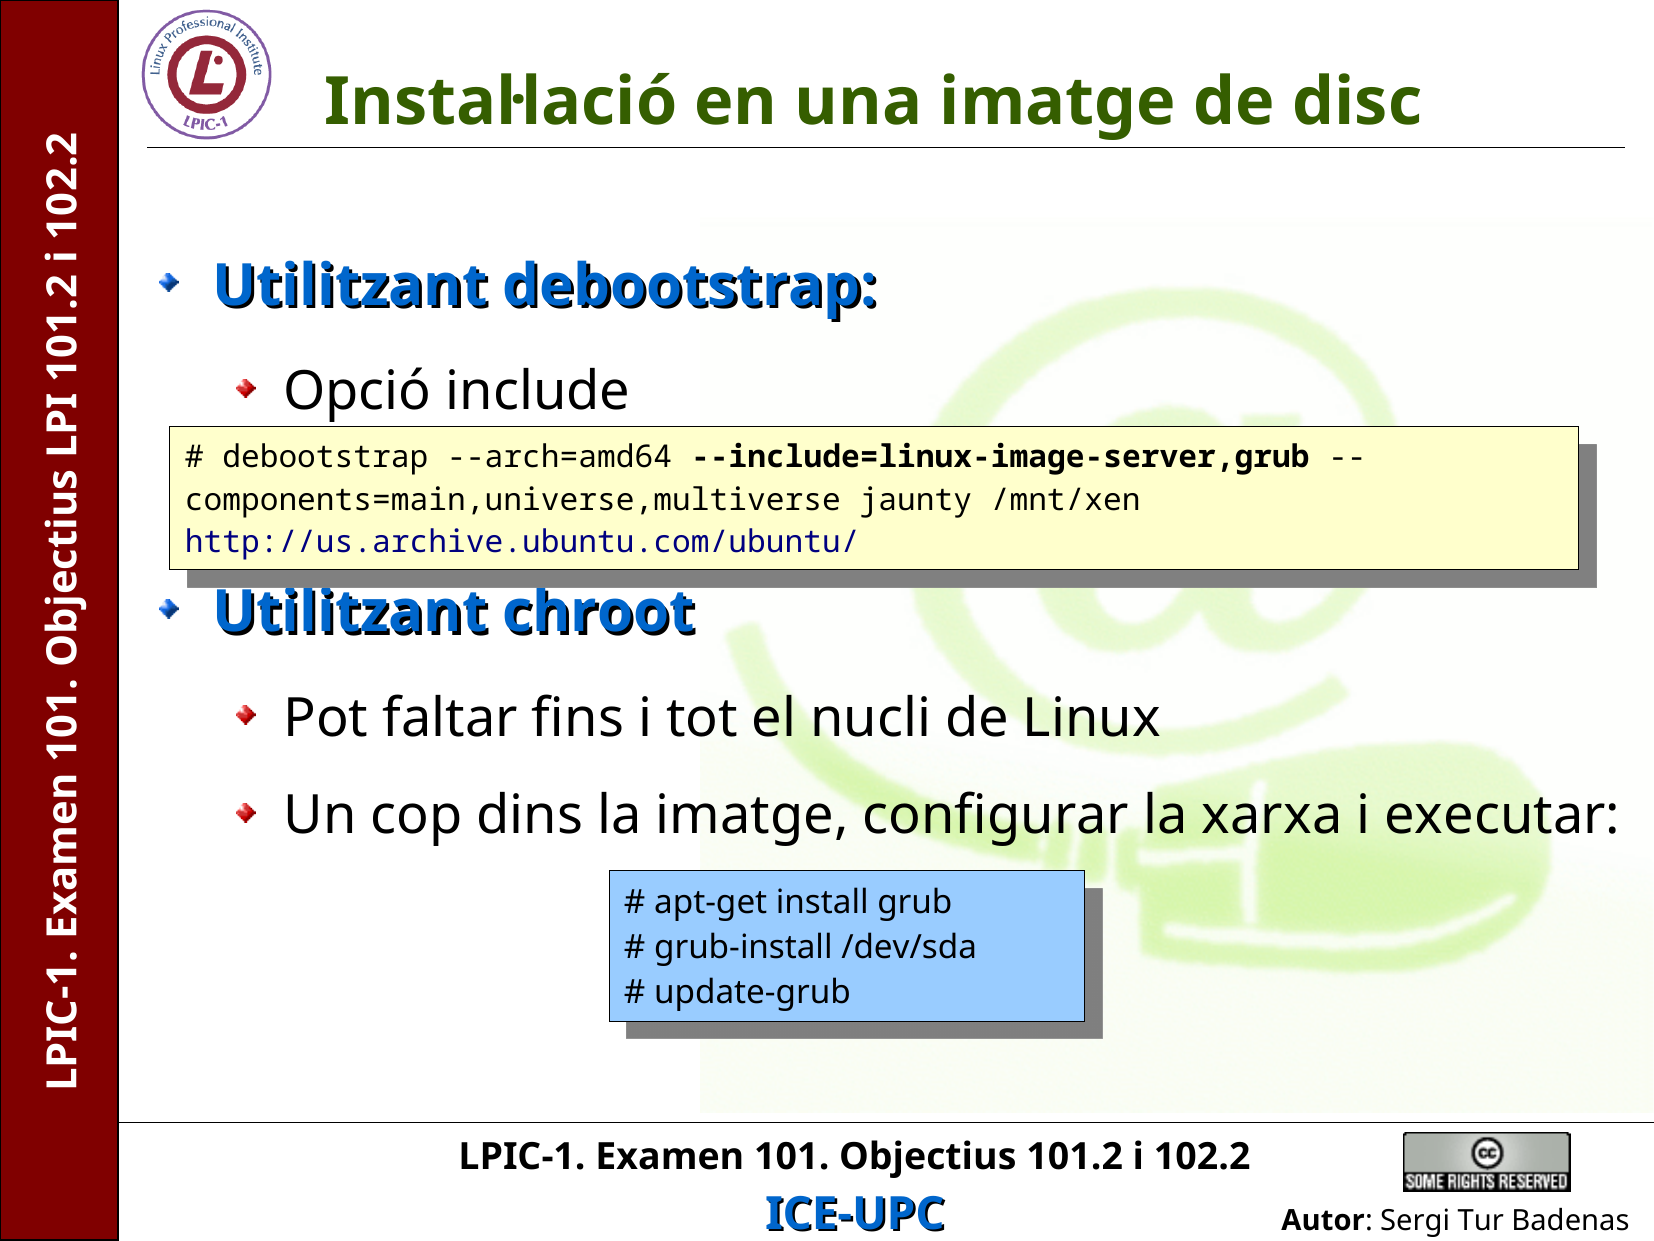

# Instal·lació en una imatge de disc
Utilitzant debootstrap:
Opció include
Utilitzant chroot
Pot faltar fins i tot el nucli de Linux
Un cop dins la imatge, configurar la xarxa i executar:
# debootstrap --arch=amd64 --include=linux-image-server,grub --components=main,universe,multiverse jaunty /mnt/xen http://us.archive.ubuntu.com/ubuntu/
# apt-get install grub
# grub-install /dev/sda
# update-grub